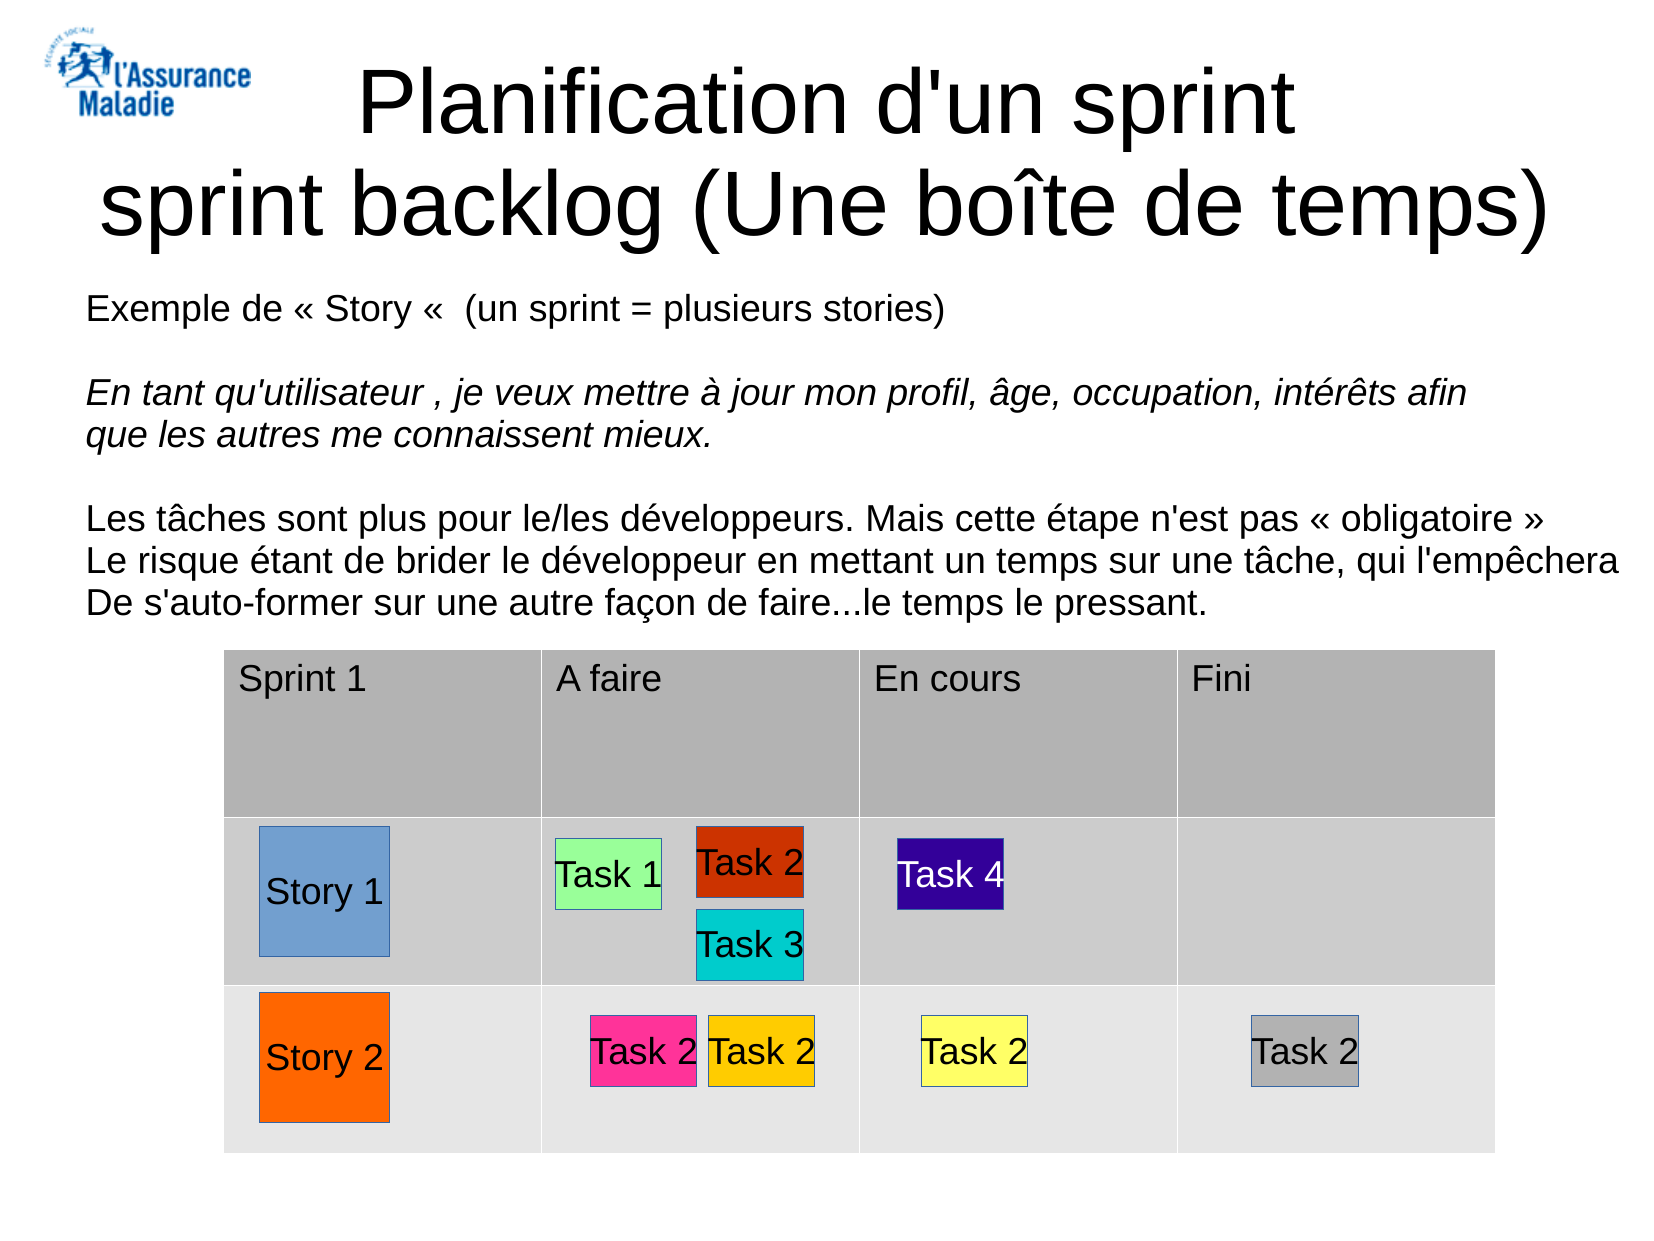

# Planification d'un sprint sprint backlog (Une boîte de temps)
Exemple de « Story «  (un sprint = plusieurs stories)
En tant qu'utilisateur , je veux mettre à jour mon profil, âge, occupation, intérêts afin
que les autres me connaissent mieux.
Les tâches sont plus pour le/les développeurs. Mais cette étape n'est pas « obligatoire »
Le risque étant de brider le développeur en mettant un temps sur une tâche, qui l'empêchera
De s'auto-former sur une autre façon de faire...le temps le pressant.
| Sprint 1 | A faire | En cours | Fini |
| --- | --- | --- | --- |
| | | | |
| | | | |
Story 1
Task 2
Task 1
Task 4
Task 3
Story 2
Task 2
Task 2
Task 2
Task 2